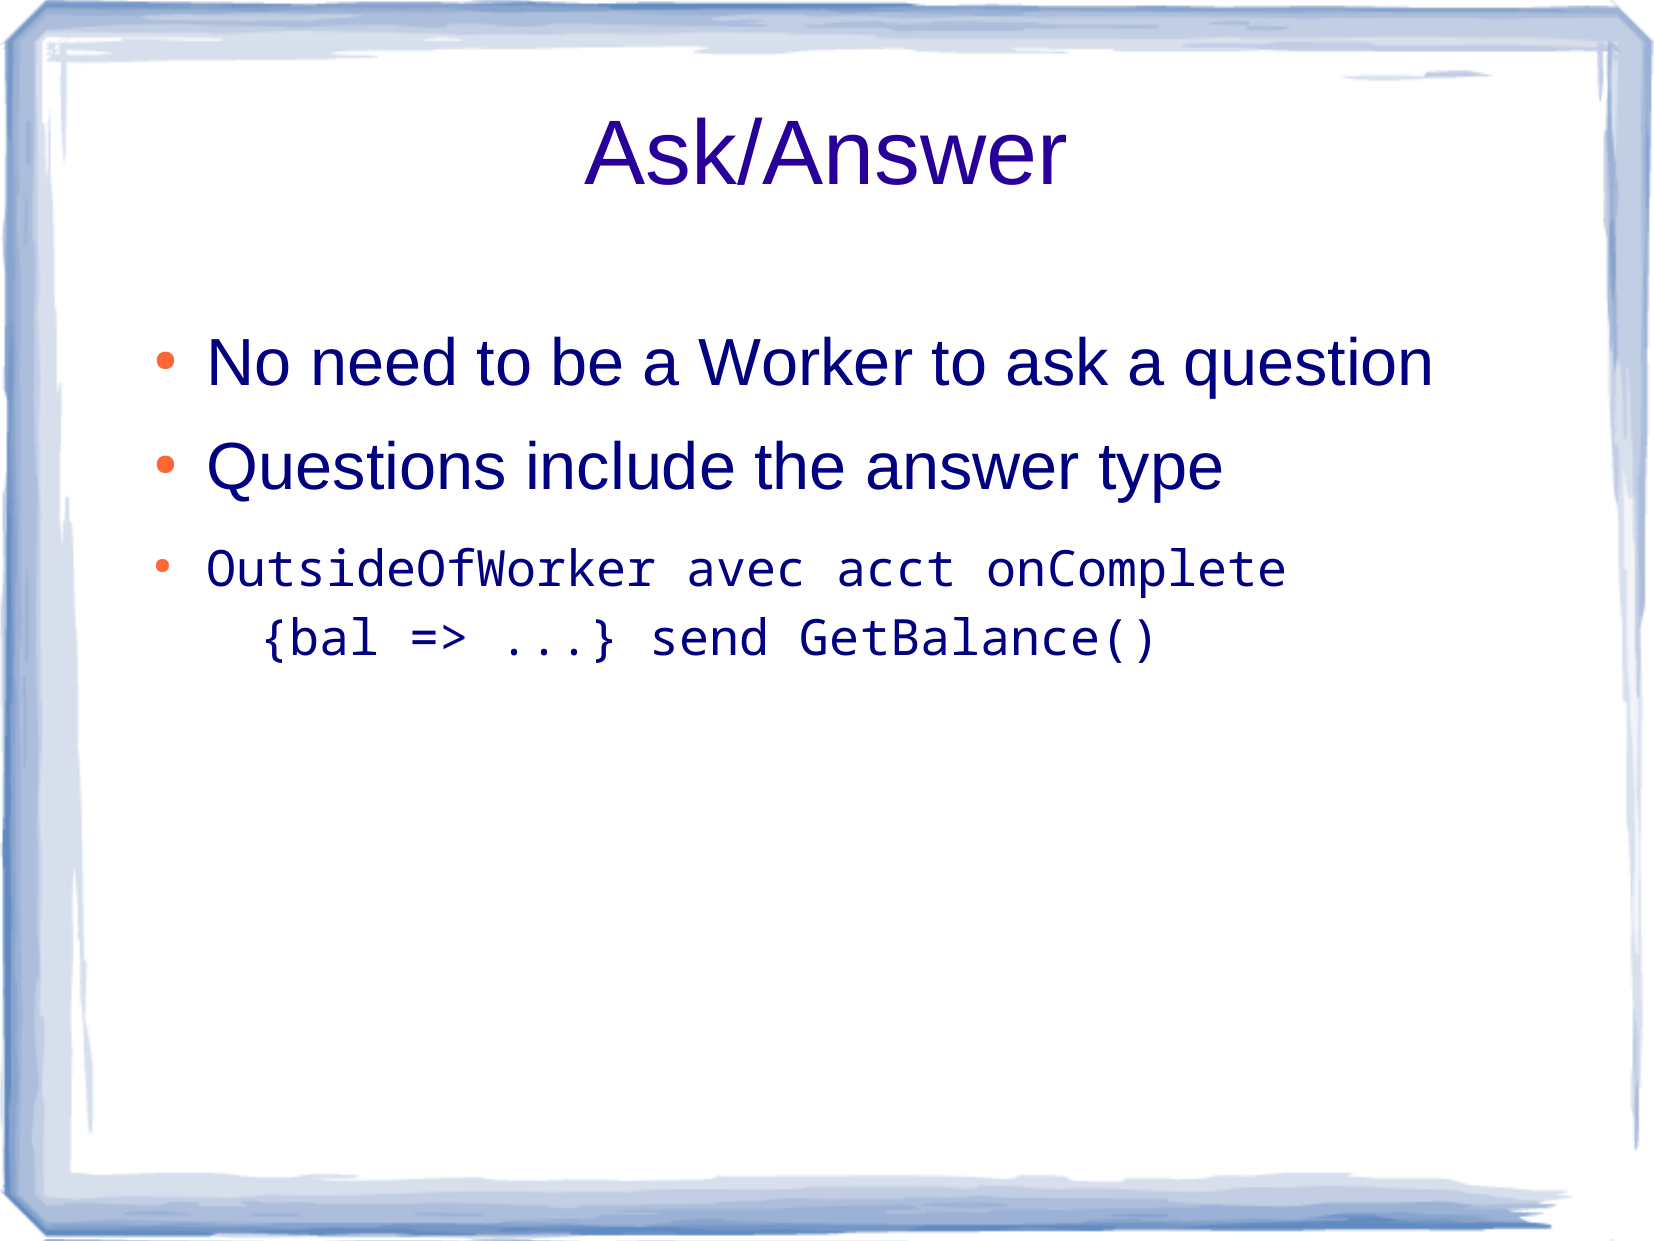

# Ask/Answer
No need to be a Worker to ask a question
Questions include the answer type
OutsideOfWorker avec acct onComplete
{bal => ...} send GetBalance()